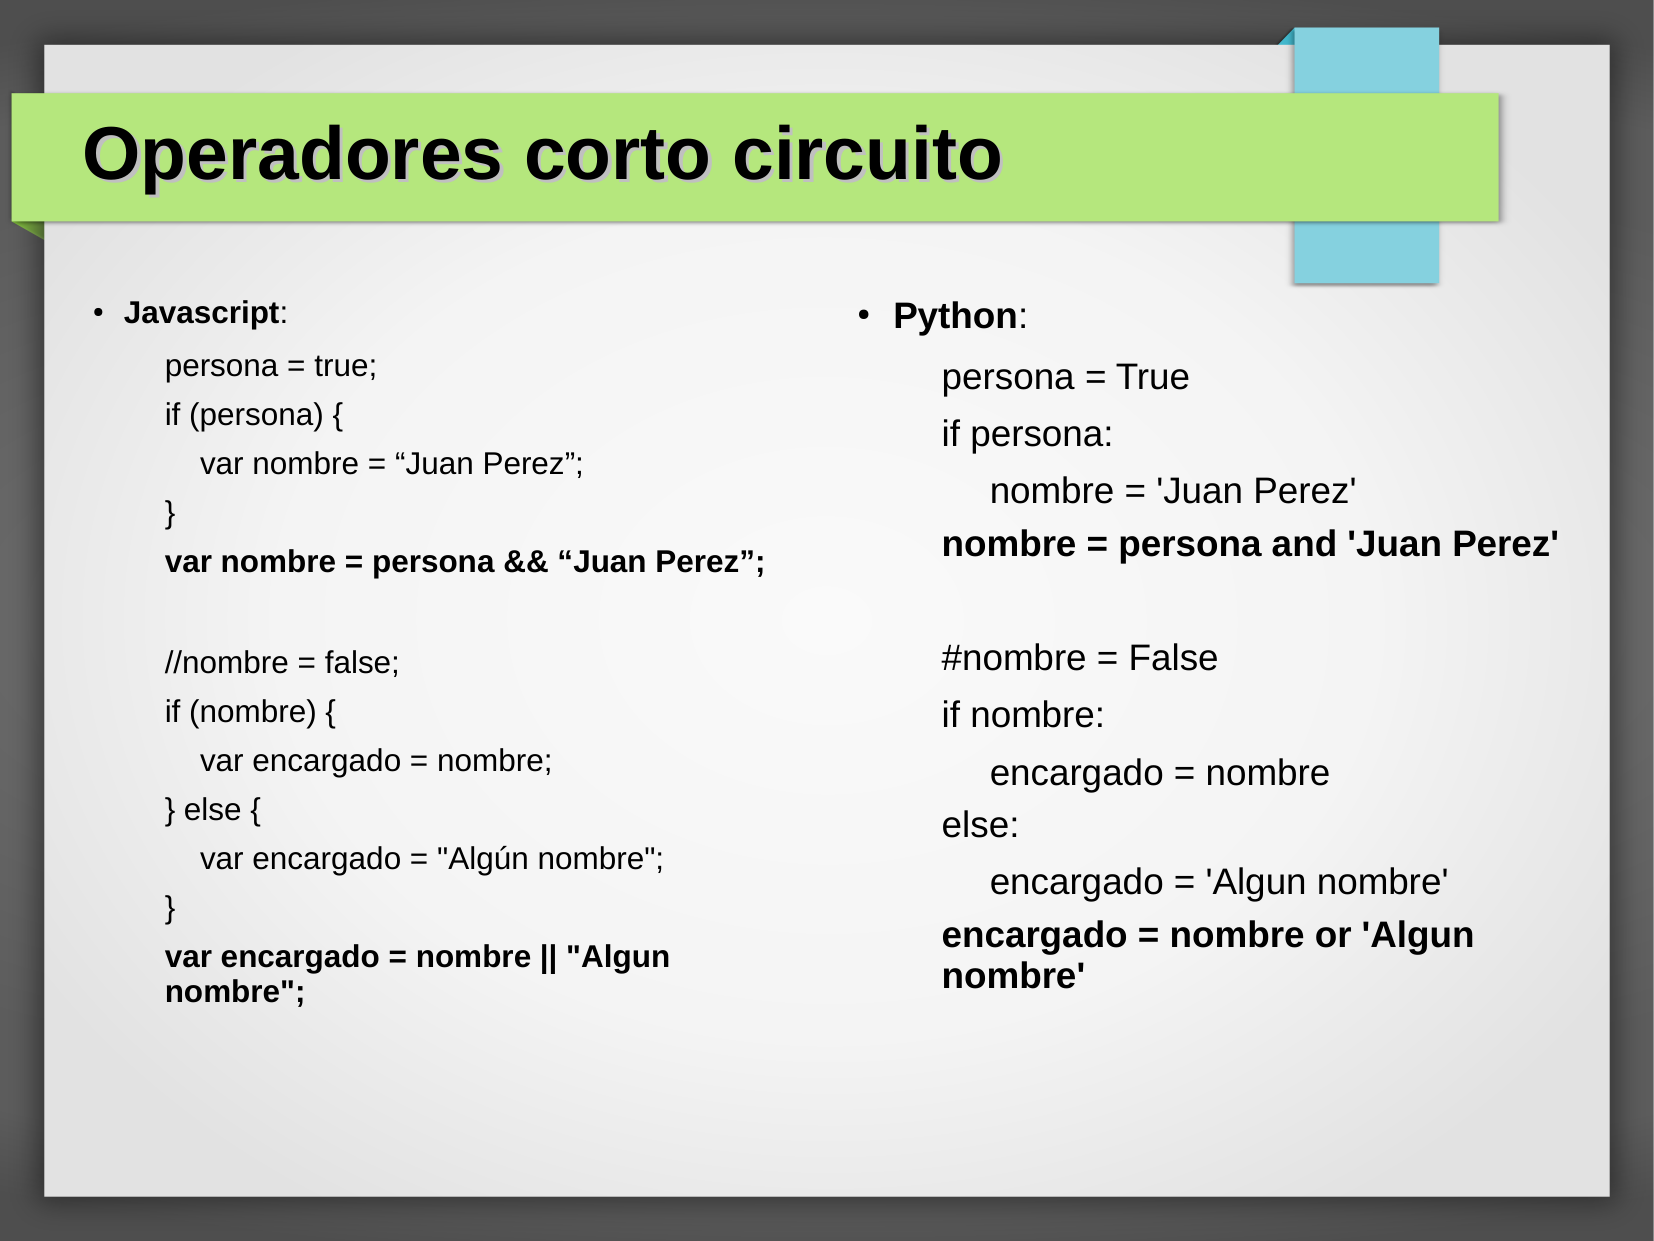

# Operadores corto circuito
Javascript:
persona = true;
if (persona) {
 var nombre = “Juan Perez”;
}
var nombre = persona && “Juan Perez”;
//nombre = false;
if (nombre) {
 var encargado = nombre;
} else {
 var encargado = "Algún nombre";
}
var encargado = nombre || "Algun nombre";
Python:
persona = True
if persona:
nombre = 'Juan Perez'
nombre = persona and 'Juan Perez'
#nombre = False
if nombre:
encargado = nombre
else:
encargado = 'Algun nombre'
encargado = nombre or 'Algun nombre'